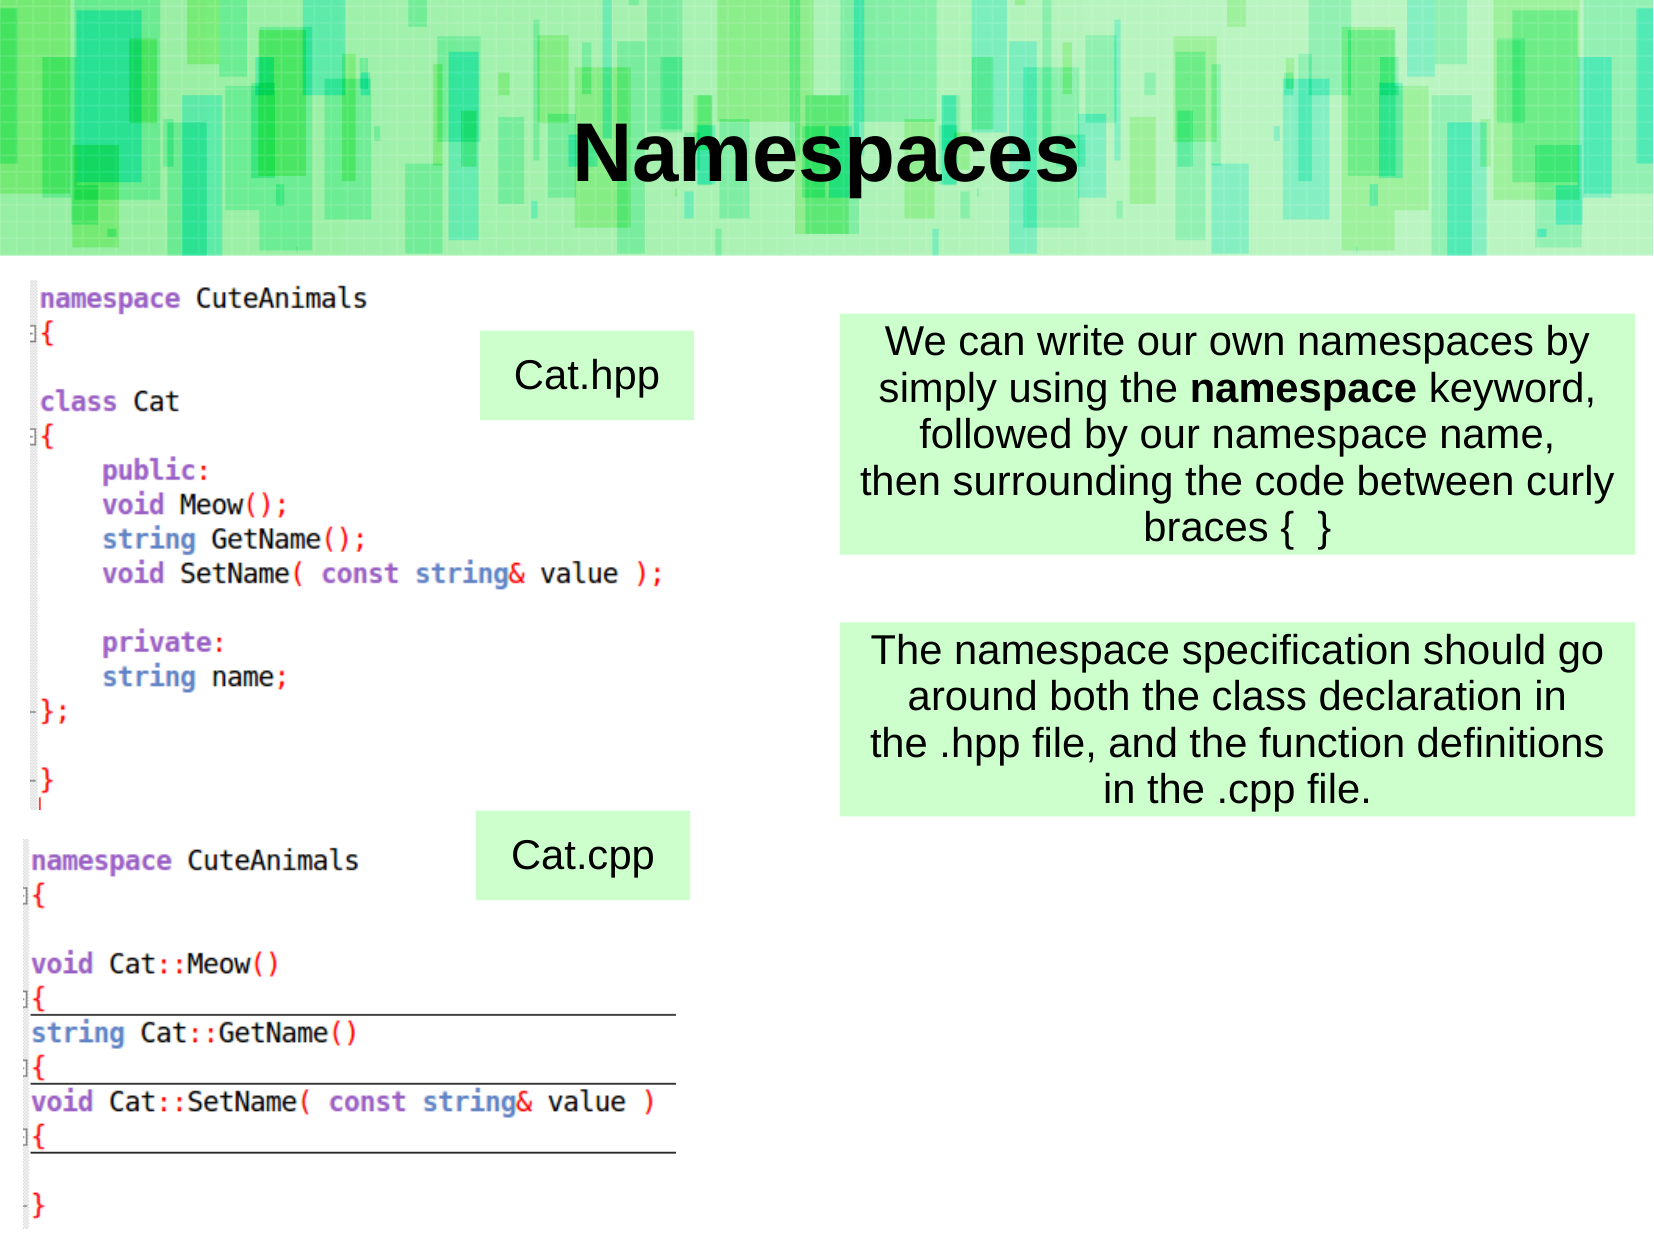

# Namespaces
We can write our own namespaces by simply using the namespace keyword, followed by our namespace name,
then surrounding the code between curly braces { }
Cat.hpp
The namespace specification should go around both the class declaration in the .hpp file, and the function definitions in the .cpp file.
Cat.cpp